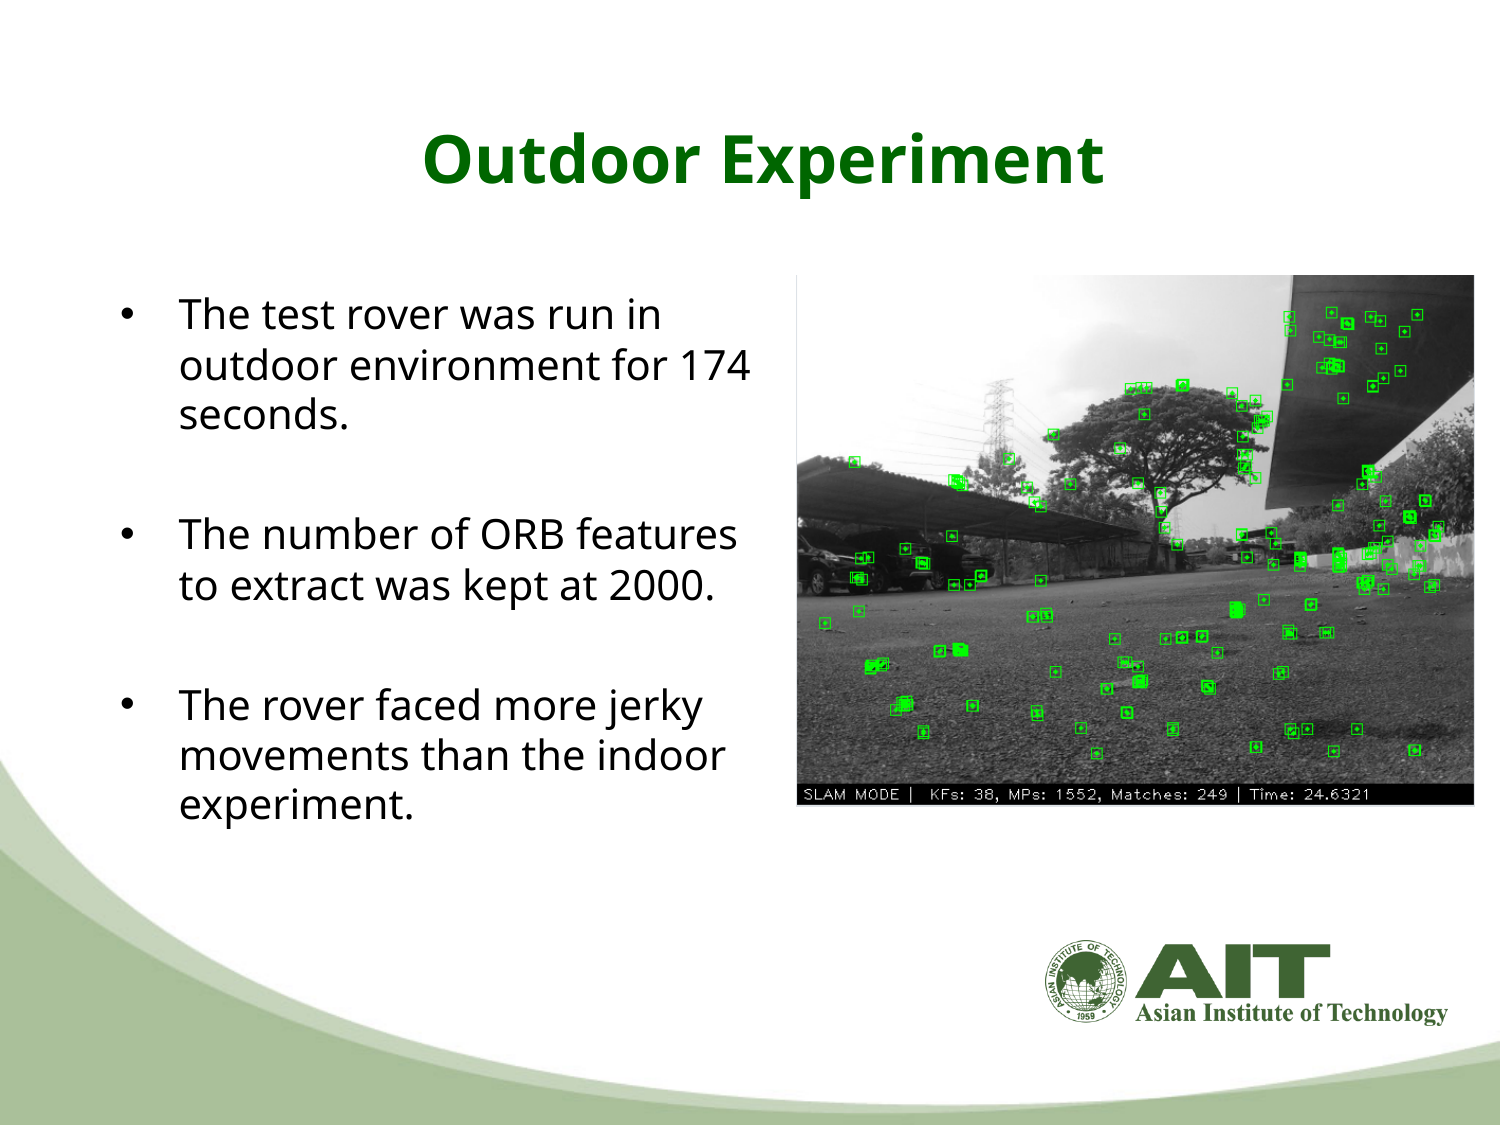

# Outdoor Experiment
The test rover was run in outdoor environment for 174 seconds.
The number of ORB features to extract was kept at 2000.
The rover faced more jerky movements than the indoor experiment.